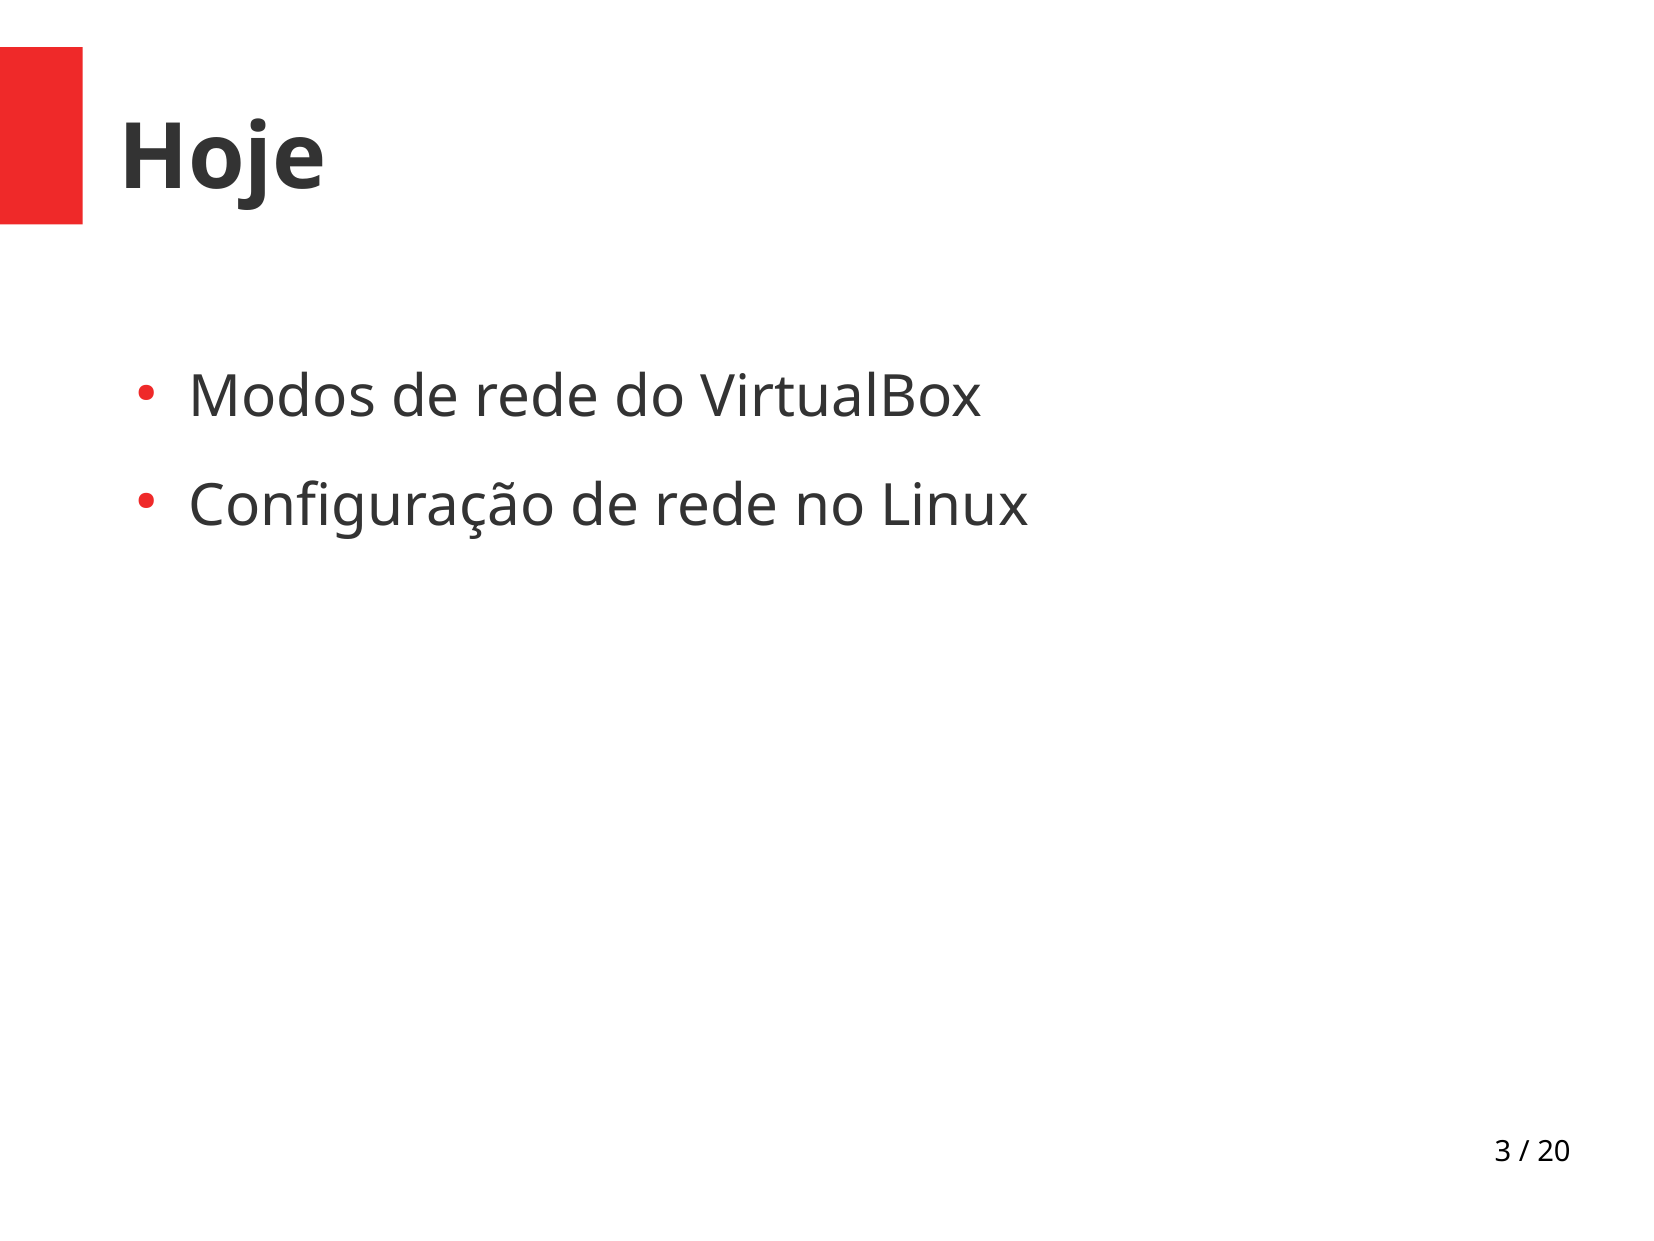

# Hoje
Modos de rede do VirtualBox
Configuração de rede no Linux
3